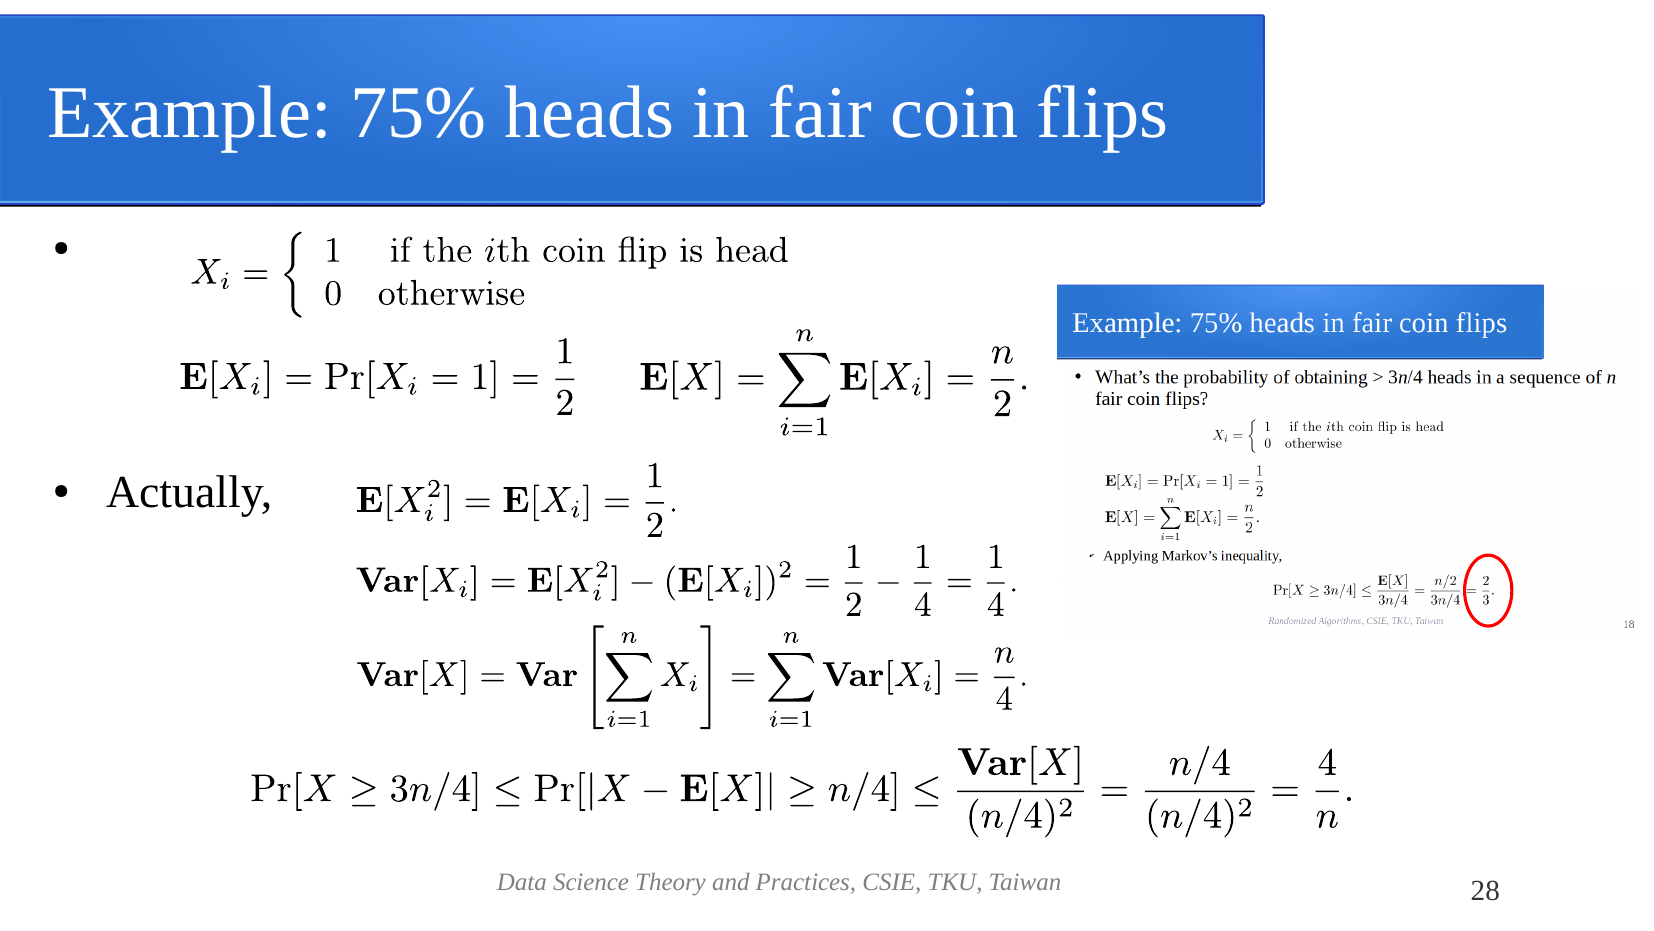

# Example: 75% heads in fair coin flips
Actually,
Data Science Theory and Practices, CSIE, TKU, Taiwan
28